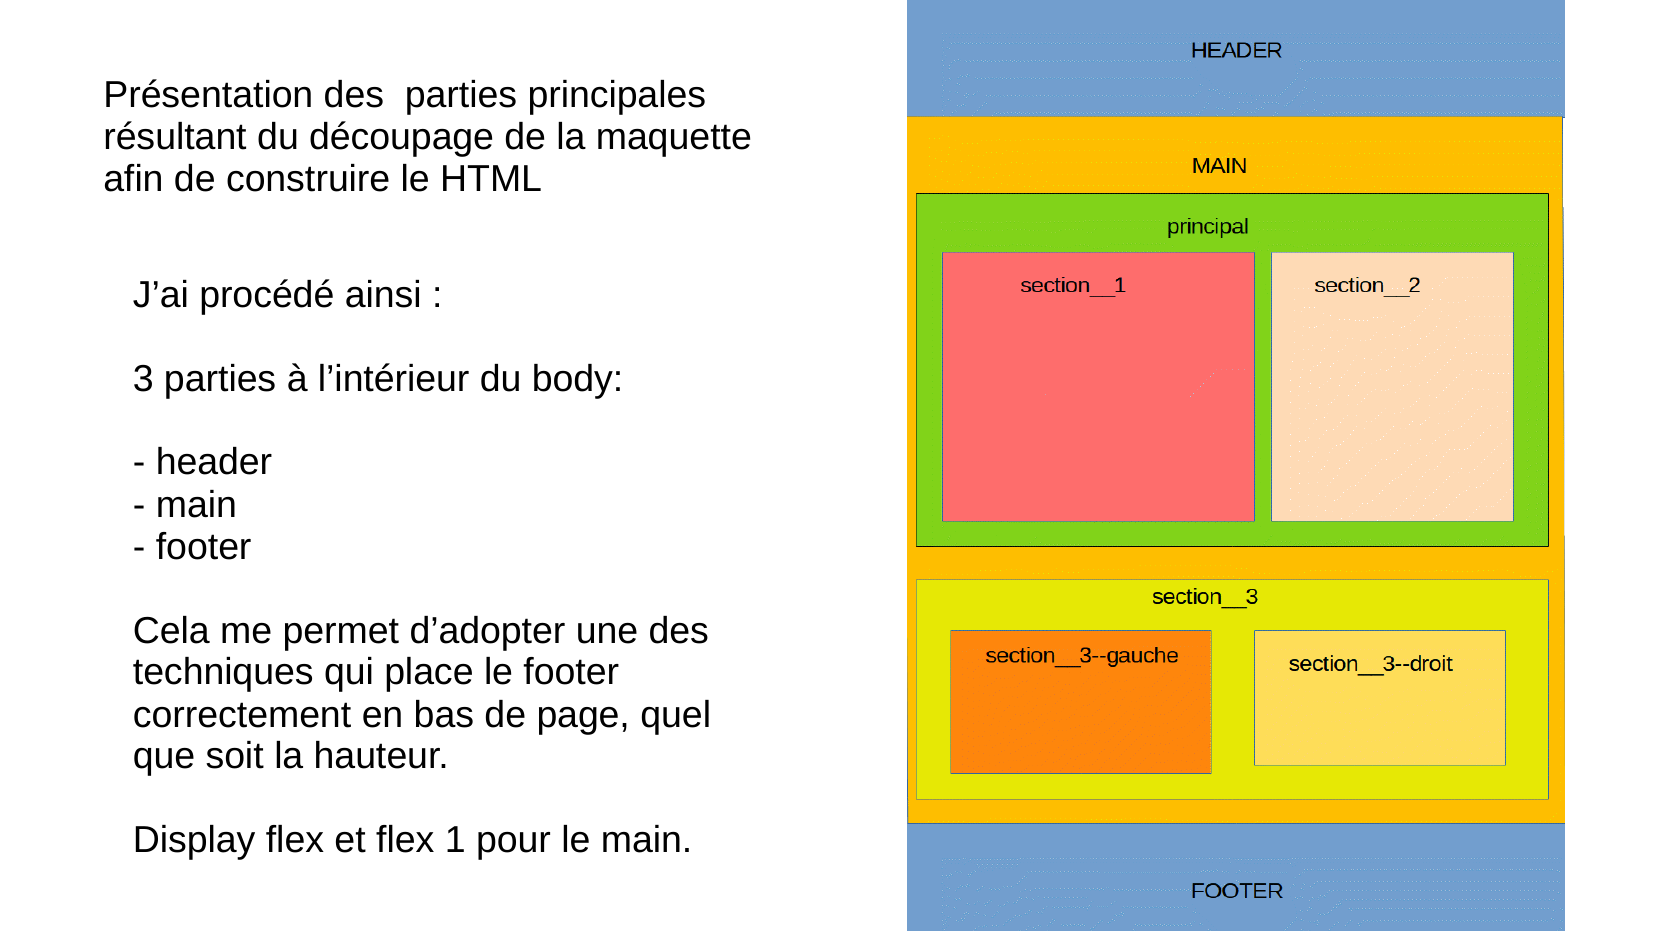

Présentation des parties principales
résultant du découpage de la maquette afin de construire le HTML
J’ai procédé ainsi :
3 parties à l’intérieur du body:
- header
- main
- footer
Cela me permet d’adopter une des techniques qui place le footer correctement en bas de page, quel que soit la hauteur.
Display flex et flex 1 pour le main.